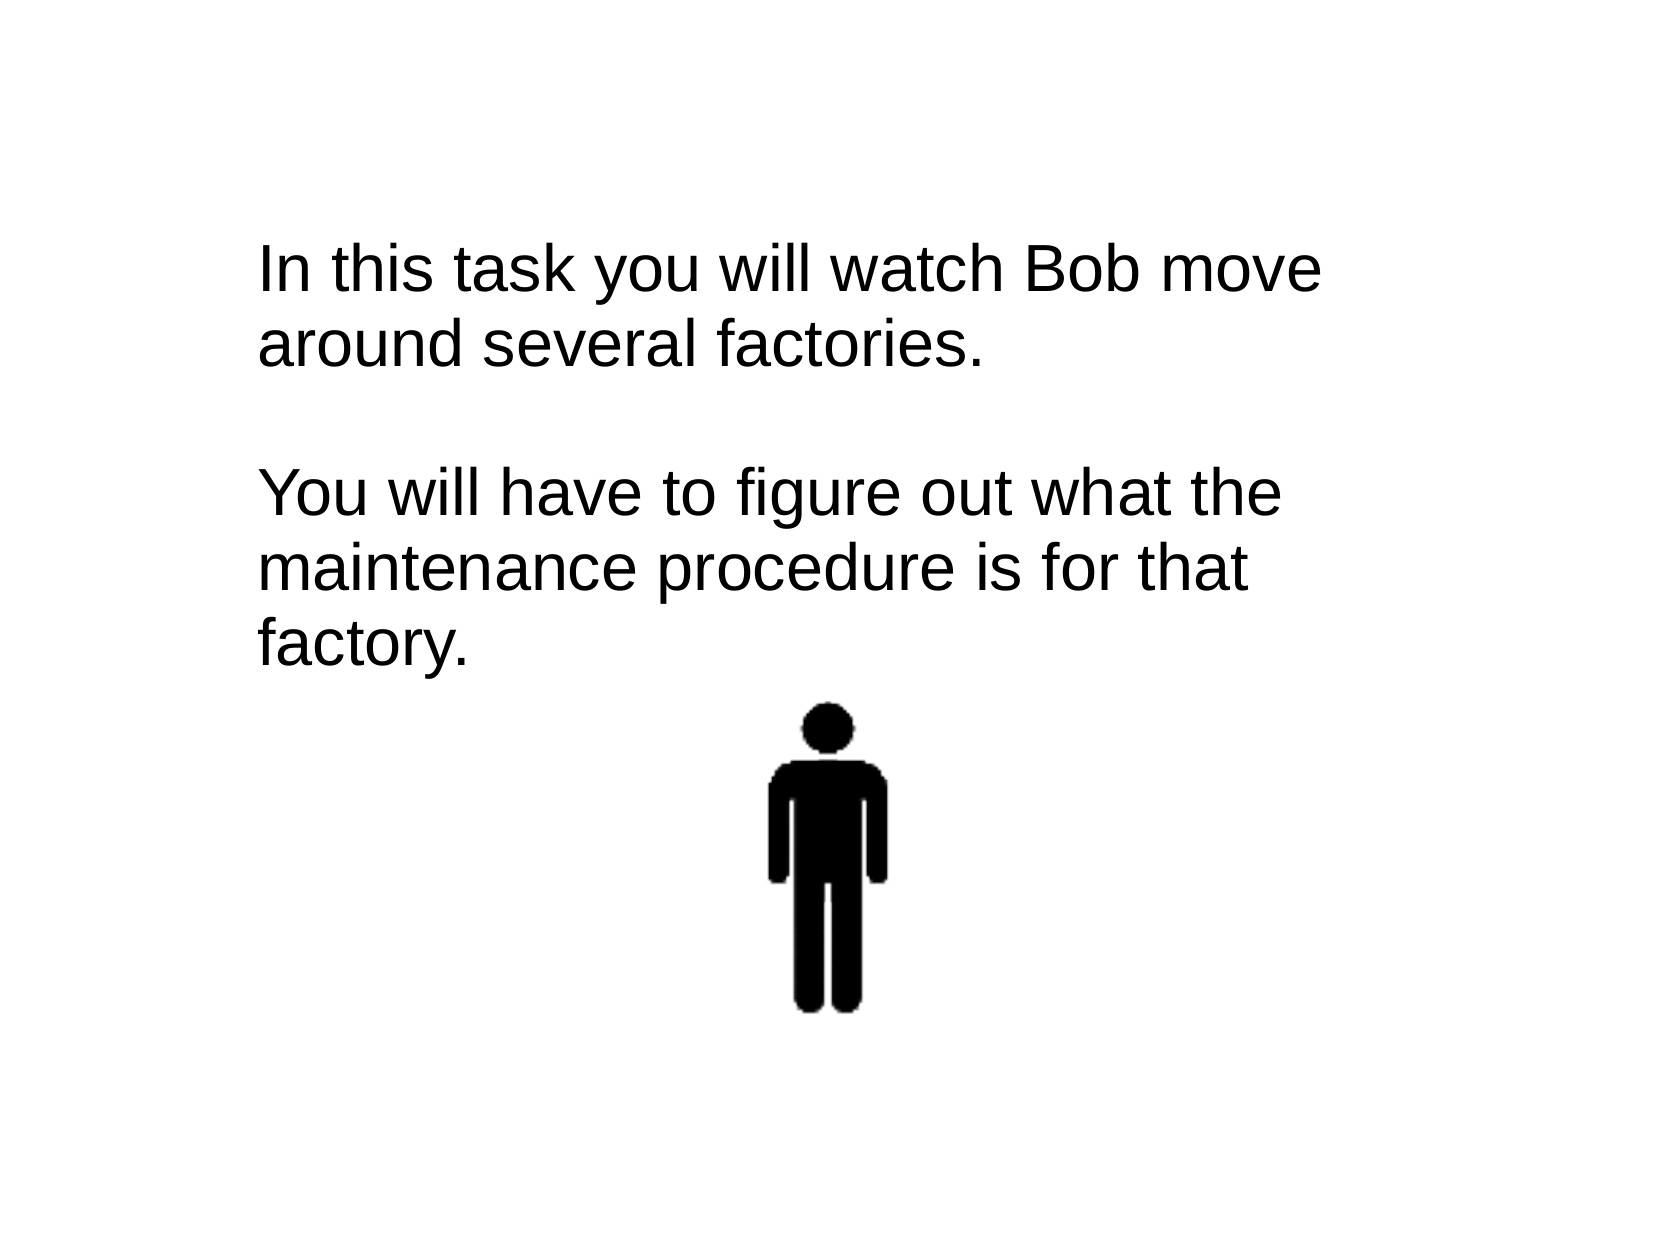

In this task you will watch Bob move around several factories.
You will have to figure out what the maintenance procedure is for that factory.